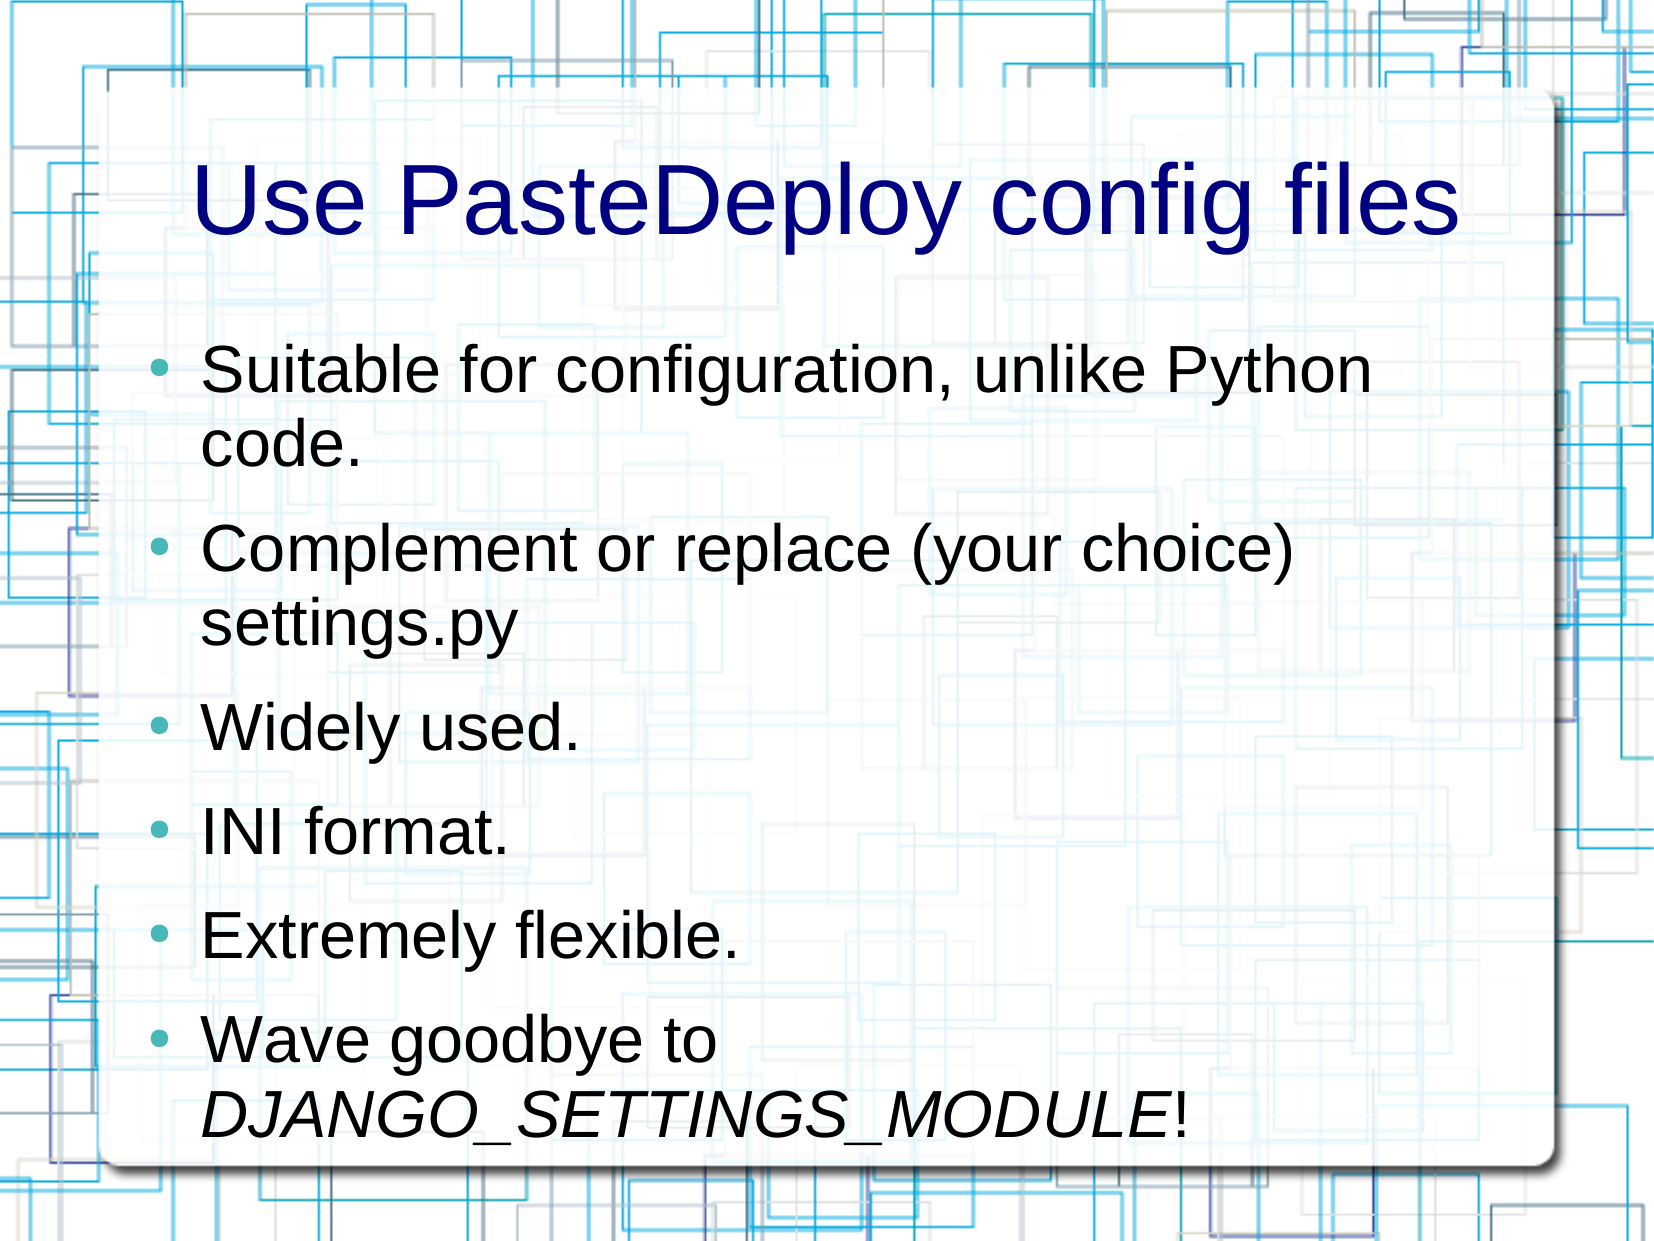

# Use PasteDeploy config files
Suitable for configuration, unlike Python code.
Complement or replace (your choice) settings.py
Widely used.
INI format.
Extremely flexible.
Wave goodbye to DJANGO_SETTINGS_MODULE!